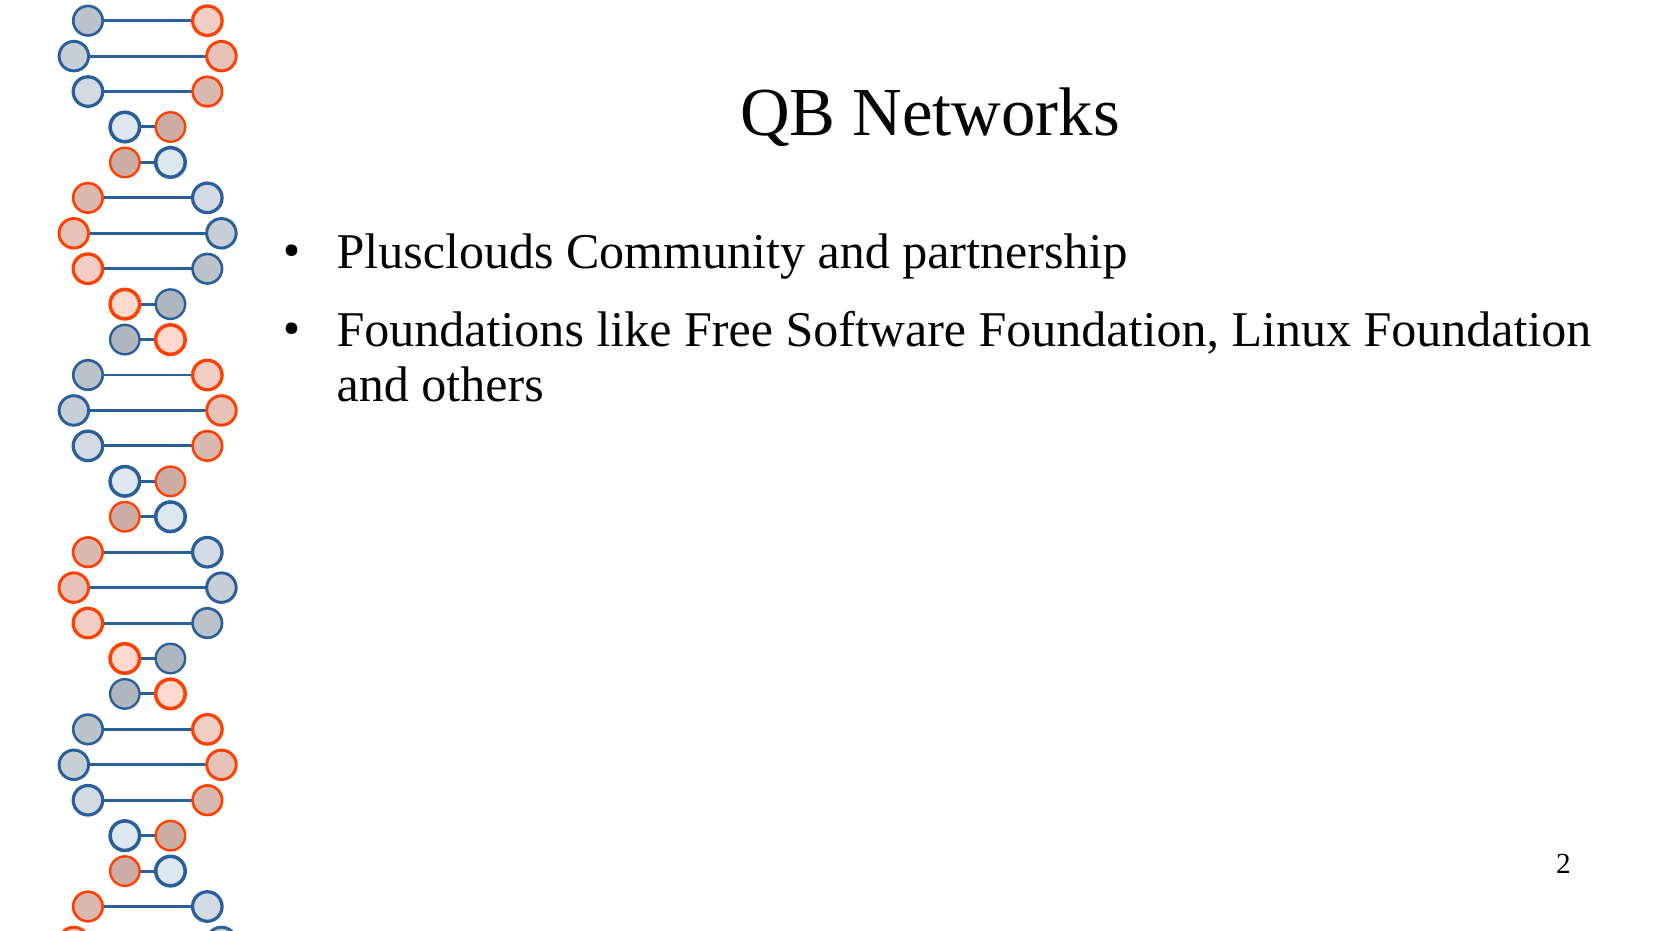

# QB Networks
Plusclouds Community and partnership
Foundations like Free Software Foundation, Linux Foundation and others
2